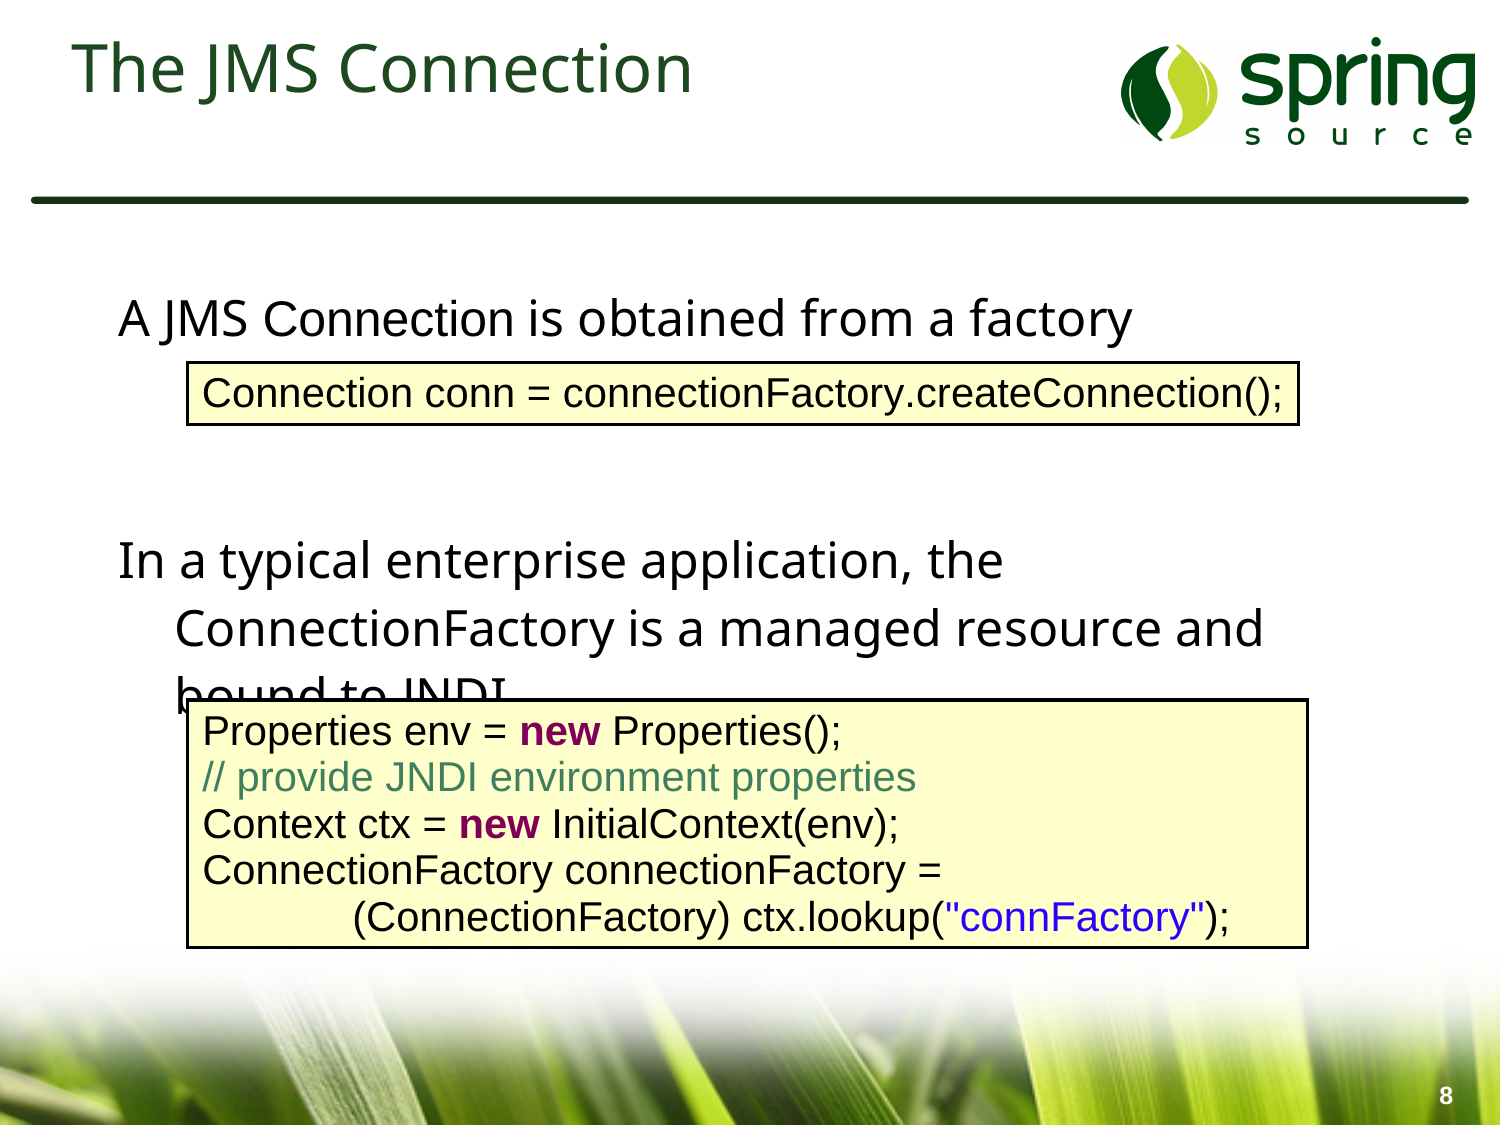

# The JMS Connection
A JMS Connection is obtained from a factory
In a typical enterprise application, the ConnectionFactory is a managed resource and bound to JNDI
Connection conn = connectionFactory.createConnection();
Properties env = new Properties();
// provide JNDI environment properties
Context ctx = new InitialContext(env);
ConnectionFactory connectionFactory =
	(ConnectionFactory) ctx.lookup("connFactory");